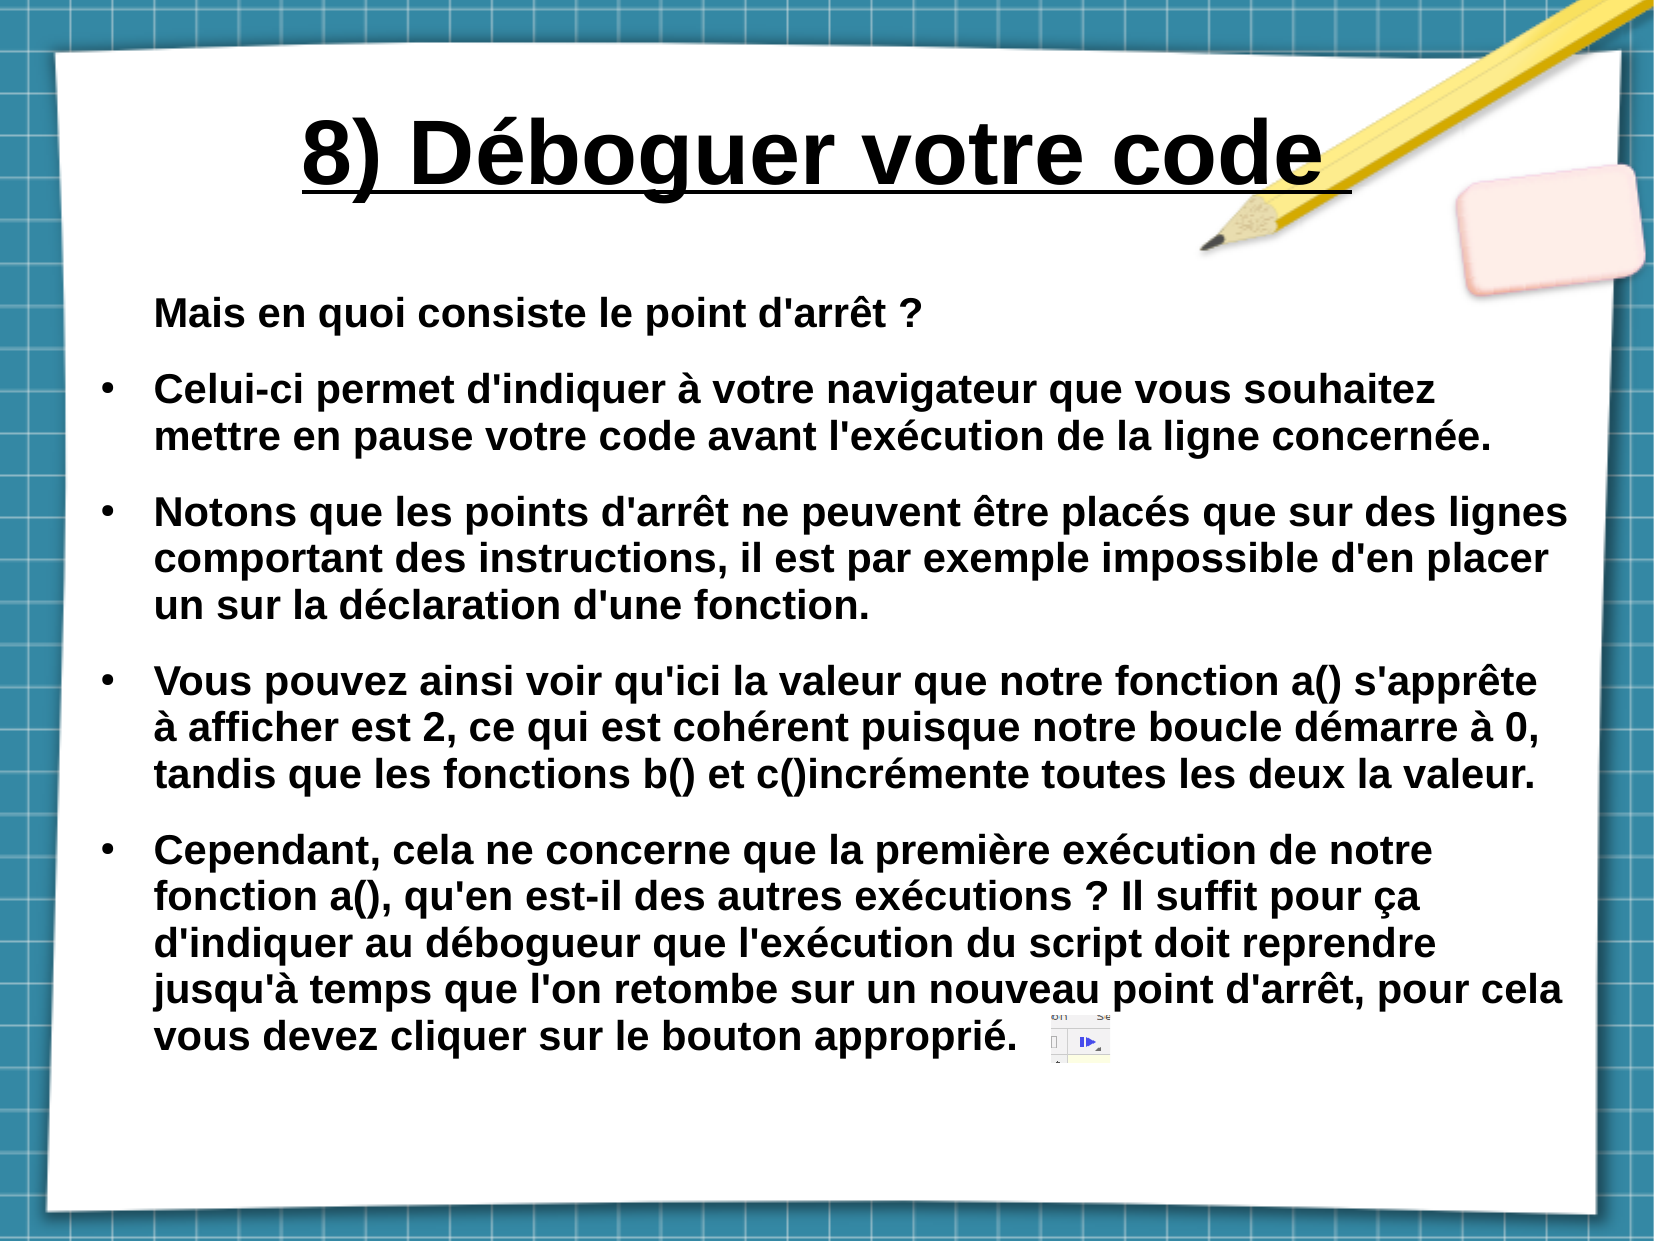

# 8) Déboguer votre code
Mais en quoi consiste le point d'arrêt ?
Celui-ci permet d'indiquer à votre navigateur que vous souhaitez mettre en pause votre code avant l'exécution de la ligne concernée.
Notons que les points d'arrêt ne peuvent être placés que sur des lignes comportant des instructions, il est par exemple impossible d'en placer un sur la déclaration d'une fonction.
Vous pouvez ainsi voir qu'ici la valeur que notre fonction a() s'apprête à afficher est 2, ce qui est cohérent puisque notre boucle démarre à 0, tandis que les fonctions b() et c()incrémente toutes les deux la valeur.
Cependant, cela ne concerne que la première exécution de notre fonction a(), qu'en est-il des autres exécutions ? Il suffit pour ça d'indiquer au débogueur que l'exécution du script doit reprendre jusqu'à temps que l'on retombe sur un nouveau point d'arrêt, pour cela vous devez cliquer sur le bouton approprié.